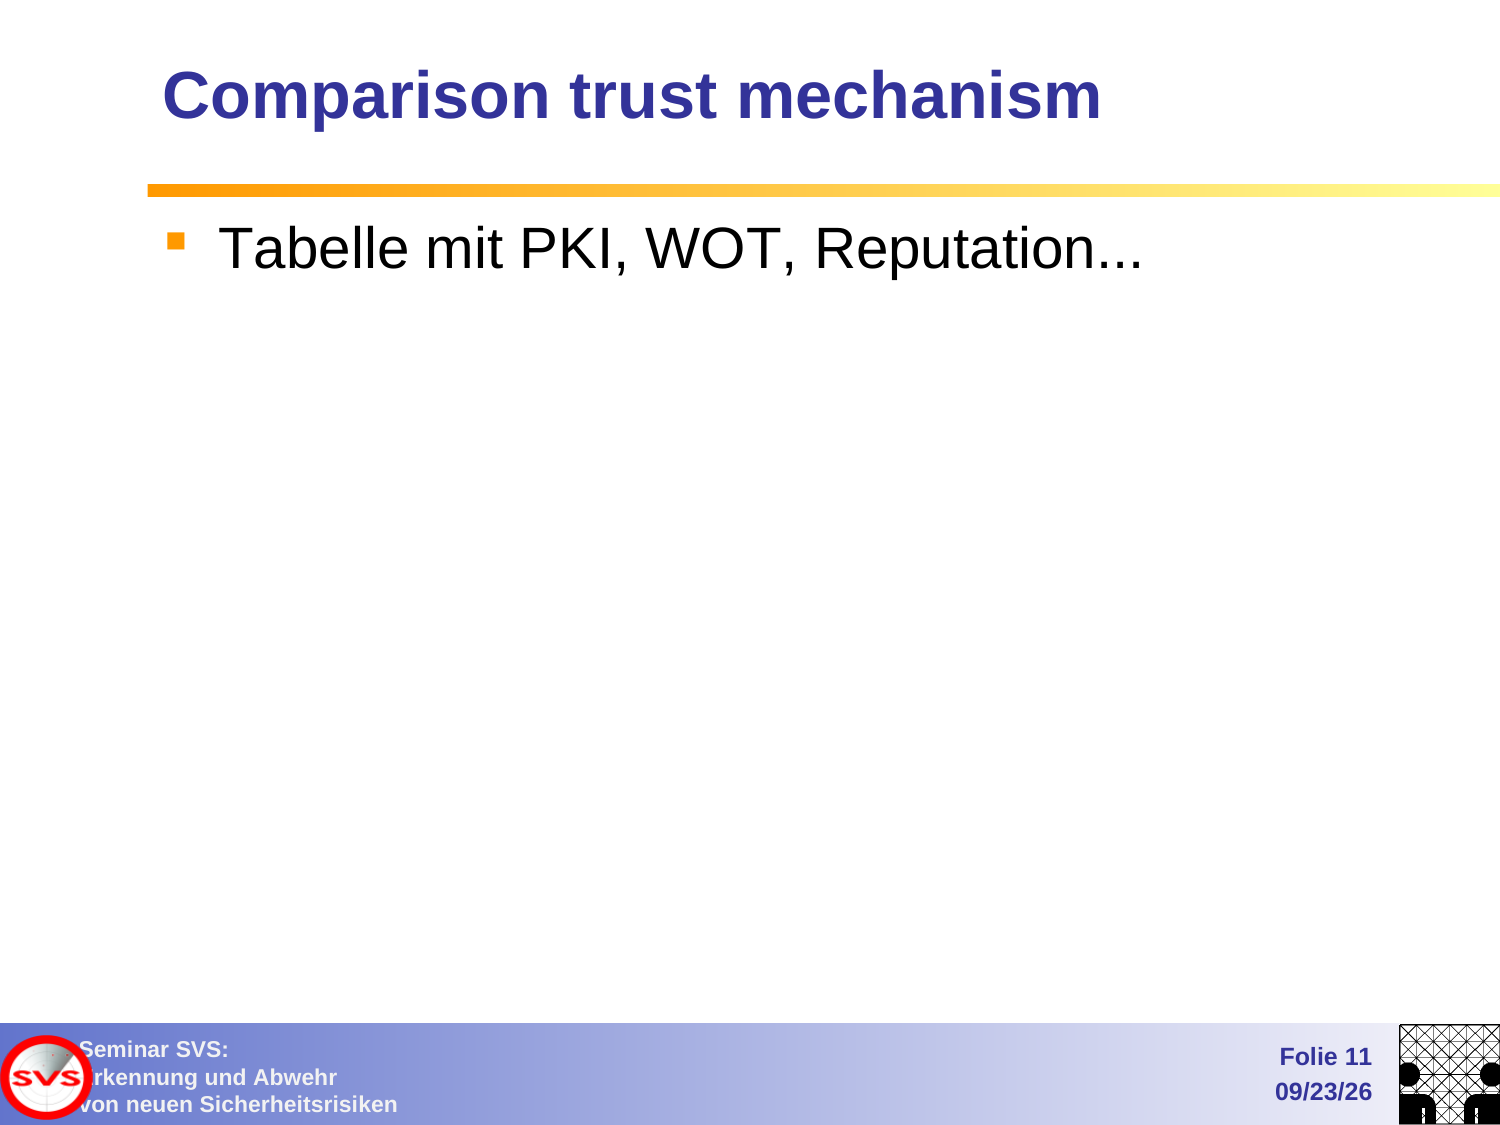

# Comparison trust mechanism
Tabelle mit PKI, WOT, Reputation...
11